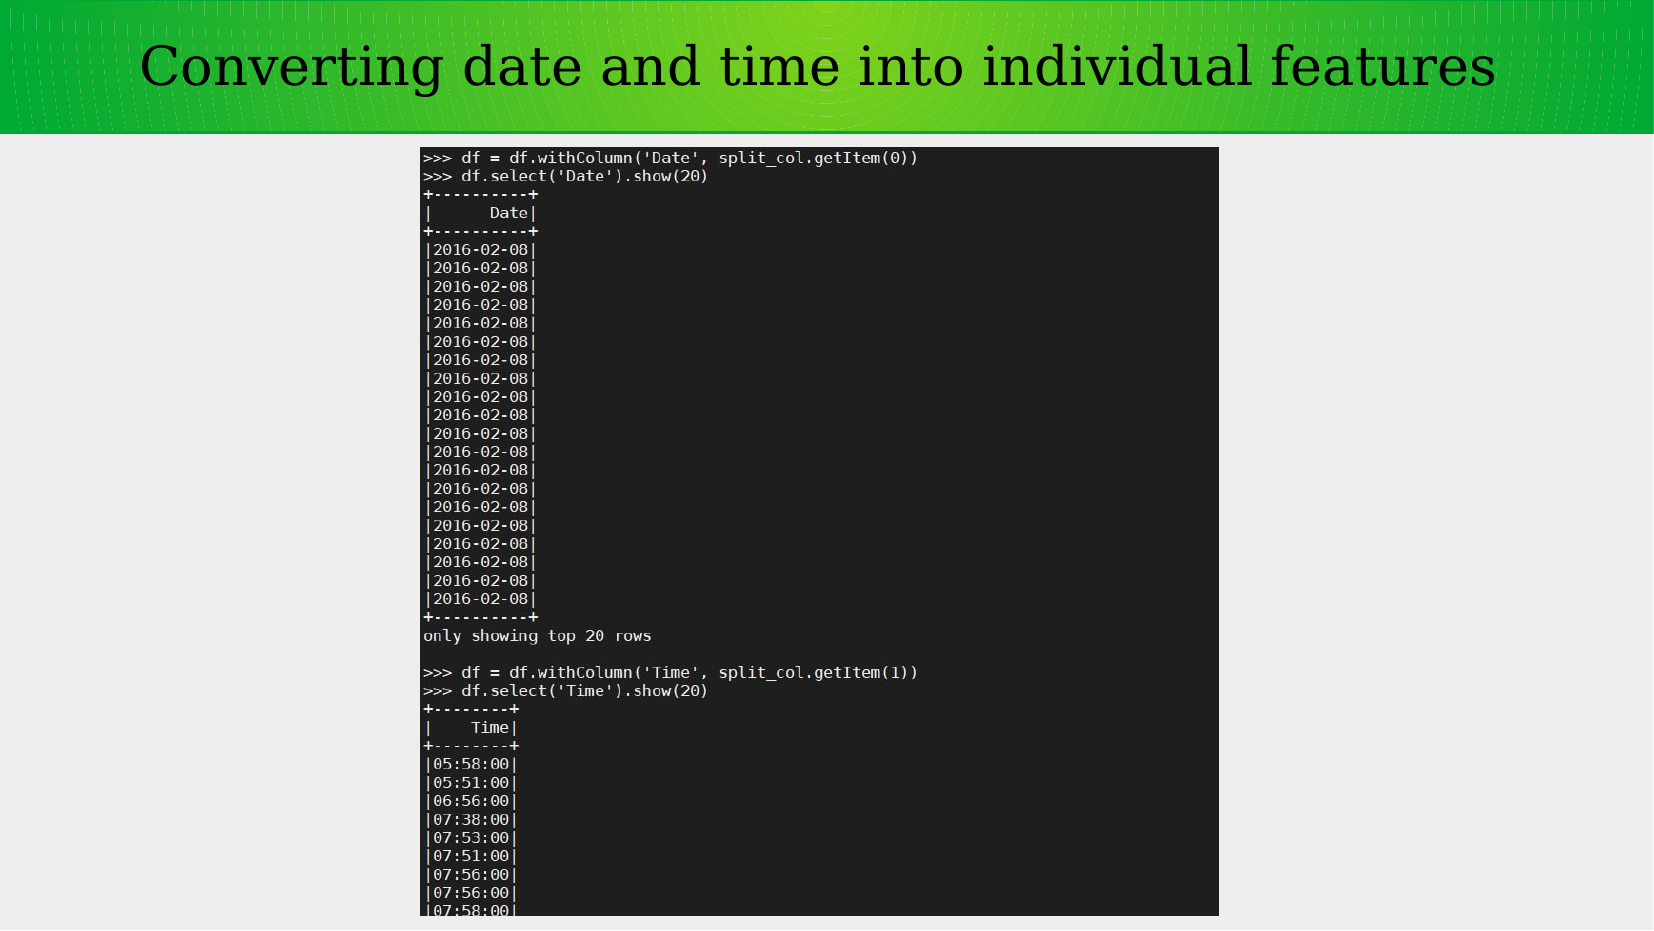

# Converting date and time into individual features